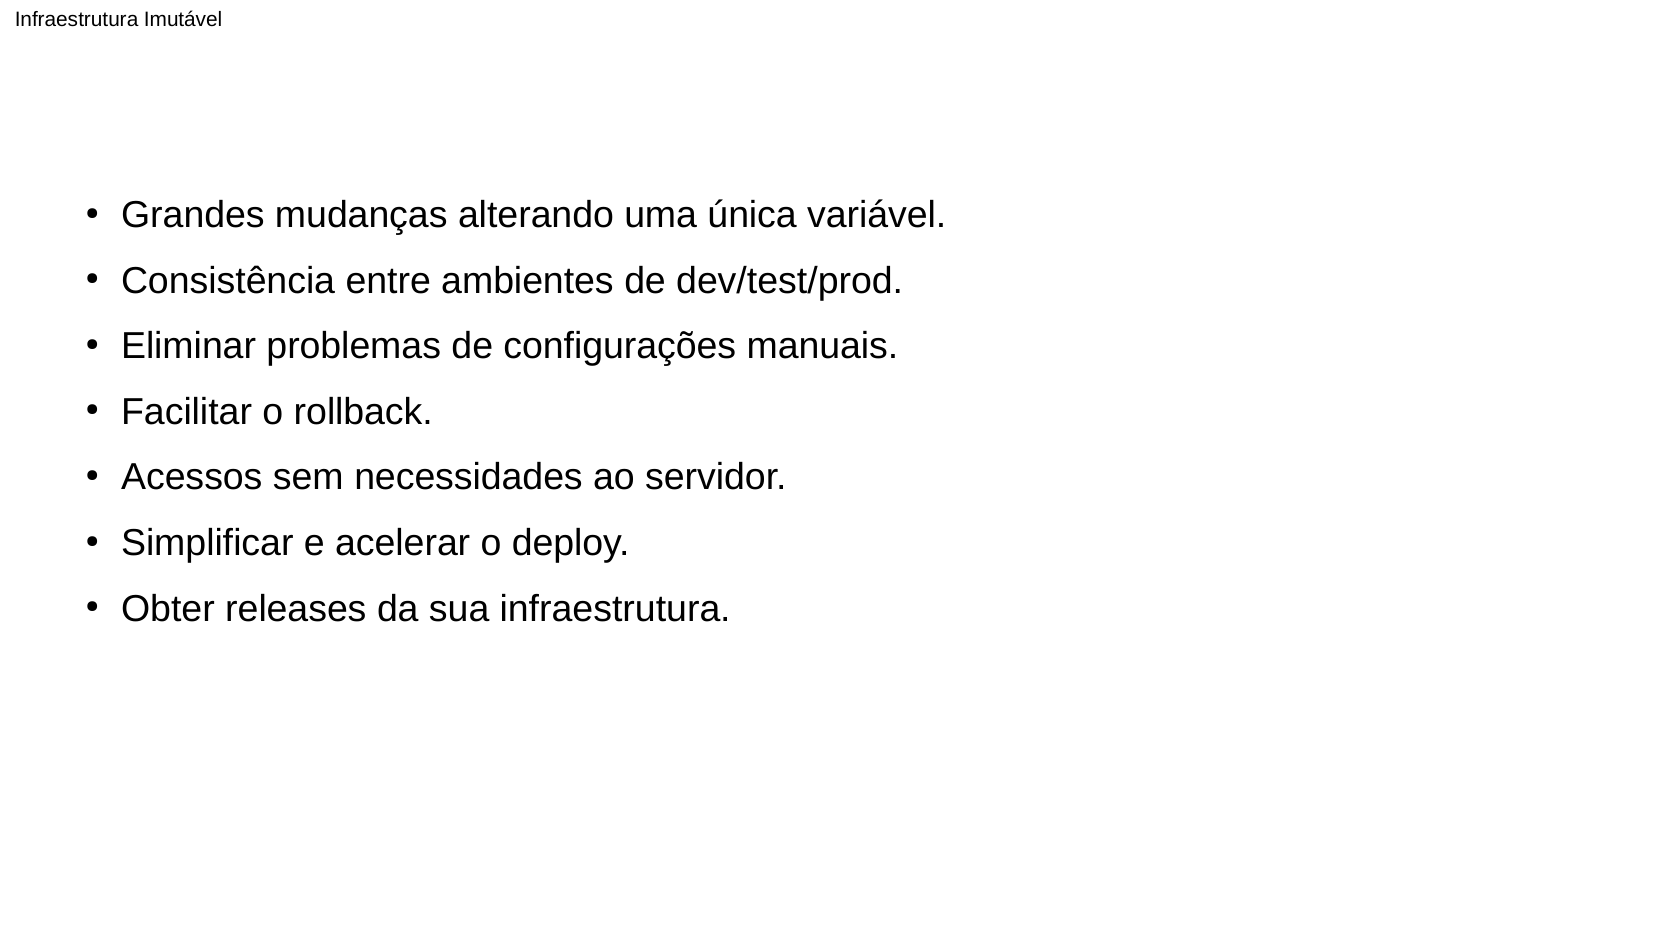

Infraestrutura Imutável
Grandes mudanças alterando uma única variável.
Consistência entre ambientes de dev/test/prod.
Eliminar problemas de configurações manuais.
Facilitar o rollback.
Acessos sem necessidades ao servidor.
Simplificar e acelerar o deploy.
Obter releases da sua infraestrutura.